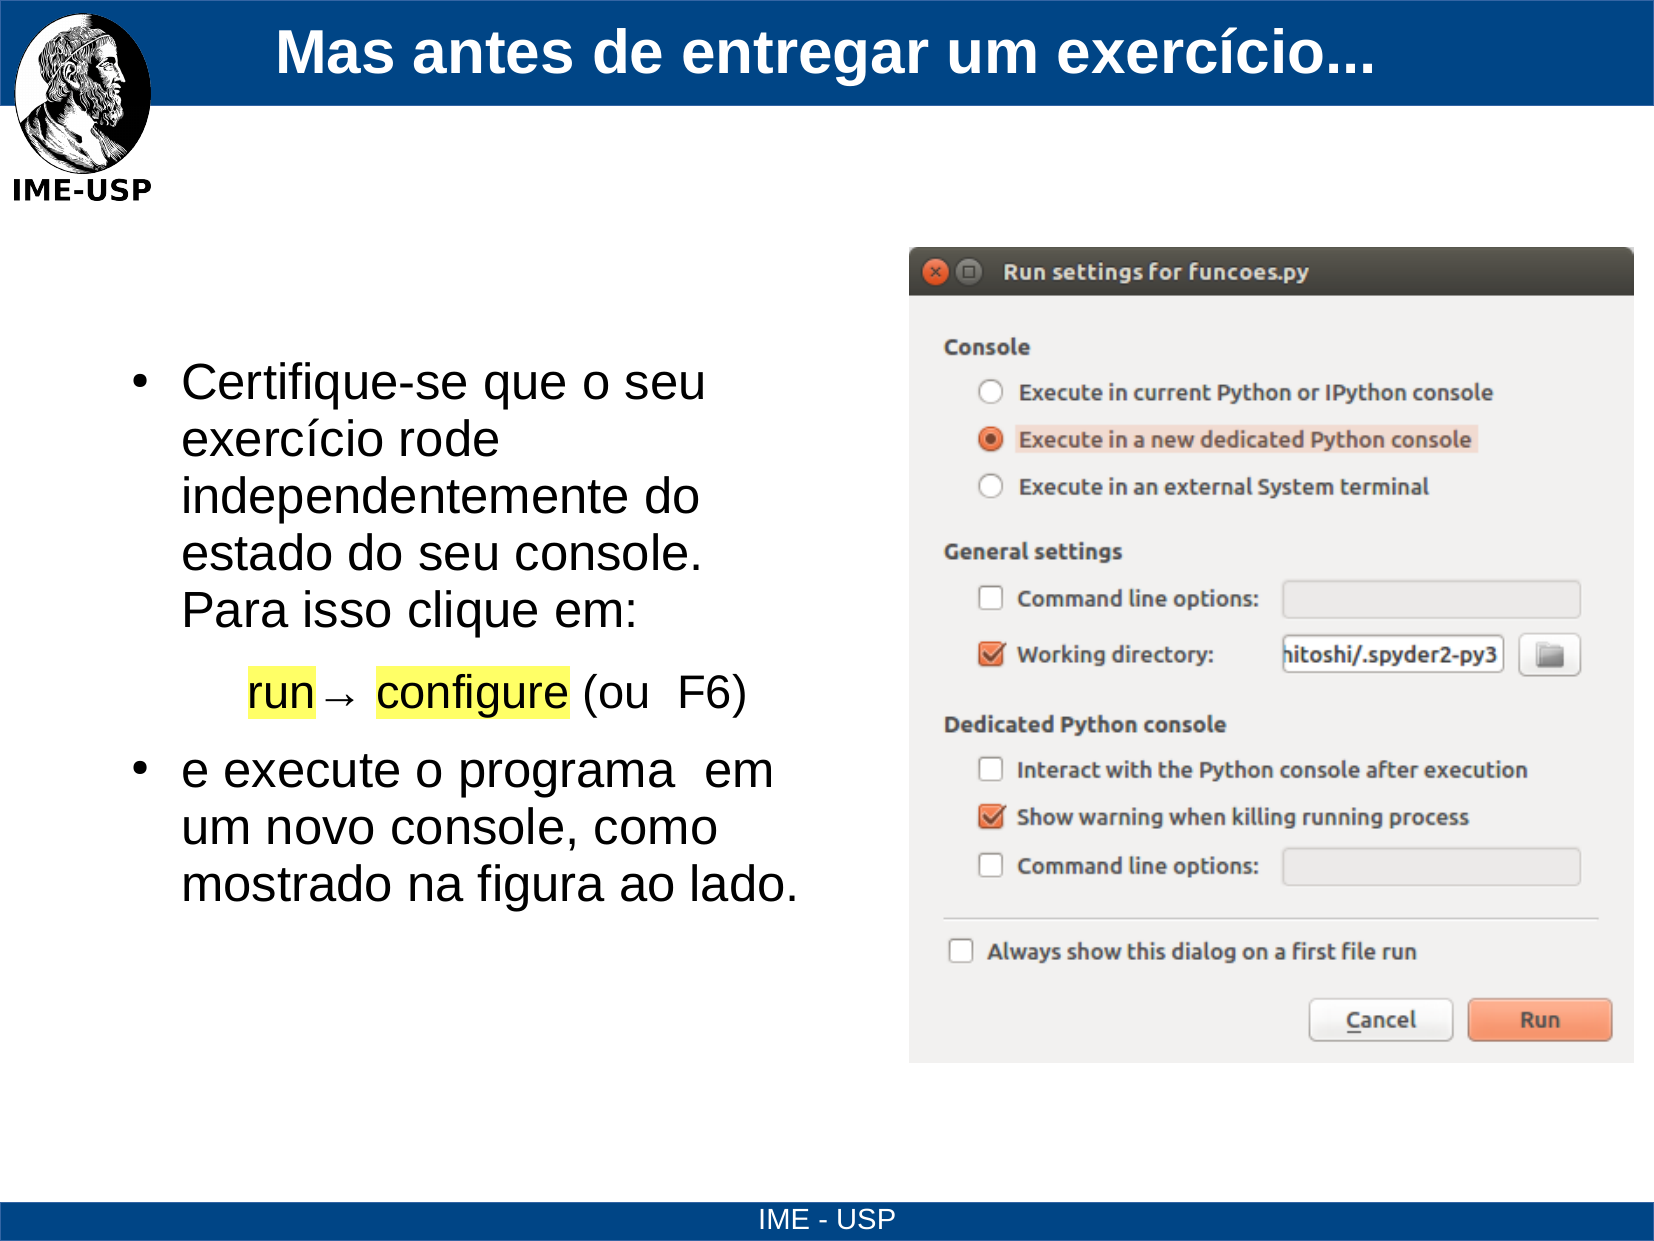

# Mas antes de entregar um exercício...
Certifique-se que o seu exercício rode independentemente do estado do seu console. Para isso clique em:
run→ configure (ou F6)
e execute o programa em um novo console, como mostrado na figura ao lado.